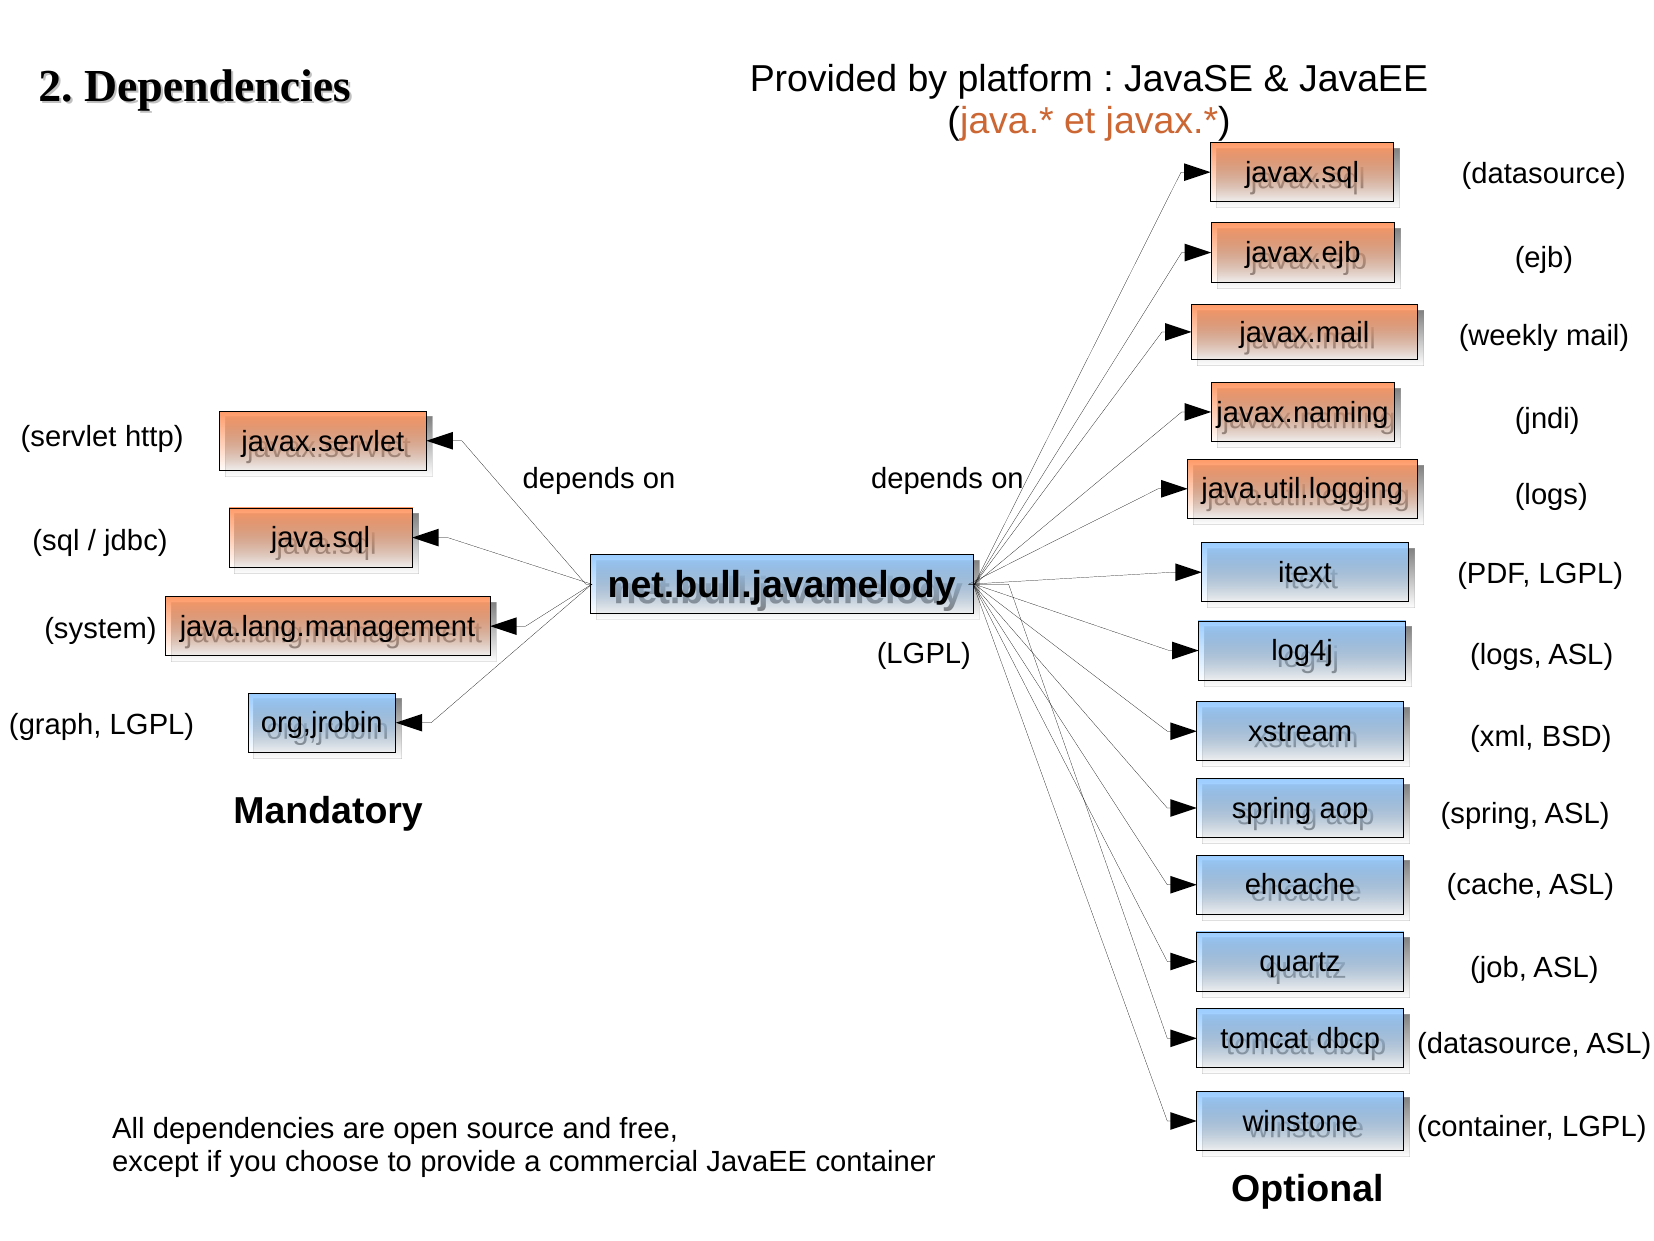

Provided by platform : JavaSE & JavaEE
(java.* et javax.*)
2. Dependencies
javax.sql
(datasource)
javax.ejb
(ejb)
javax.mail
(weekly mail)
javax.naming
(jndi)
javax.servlet
(servlet http)
depends on
depends on
java.util.logging
(logs)
java.sql
(sql / jdbc)
itext
(PDF, LGPL)
net.bull.javamelody
java.lang.management
(system)
log4j
(LGPL)
(logs, ASL)
org,jrobin
(graph, LGPL)
xstream
(xml, BSD)
spring aop
Mandatory
(spring, ASL)
ehcache
(cache, ASL)
quartz
(job, ASL)
tomcat dbcp
(datasource, ASL)
winstone
(container, LGPL)
All dependencies are open source and free,
except if you choose to provide a commercial JavaEE container
Optional